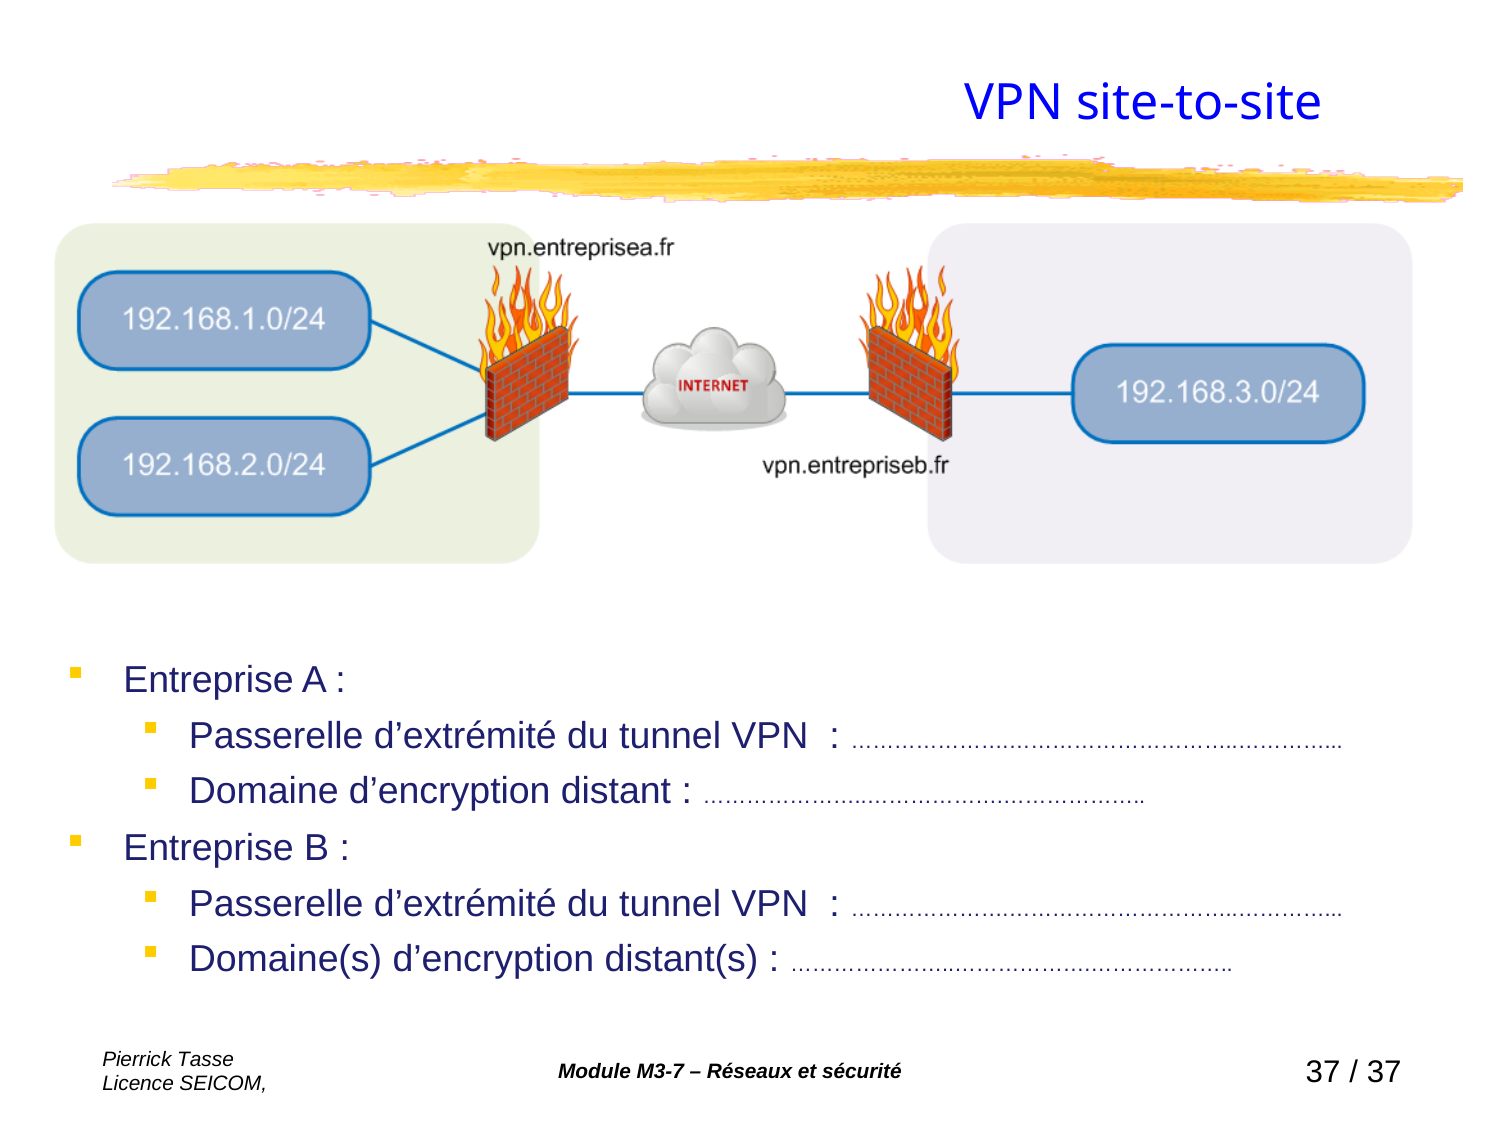

# VPN site-to-site
Entreprise A :
Passerelle d’extrémité du tunnel VPN : ………………….…………………………..…………...
Domaine d’encryption distant : …………………..……………….………………..
Entreprise B :
Passerelle d’extrémité du tunnel VPN : ………………….…………………………..…………...
Domaine(s) d’encryption distant(s) : …………………..……………….………………..
37